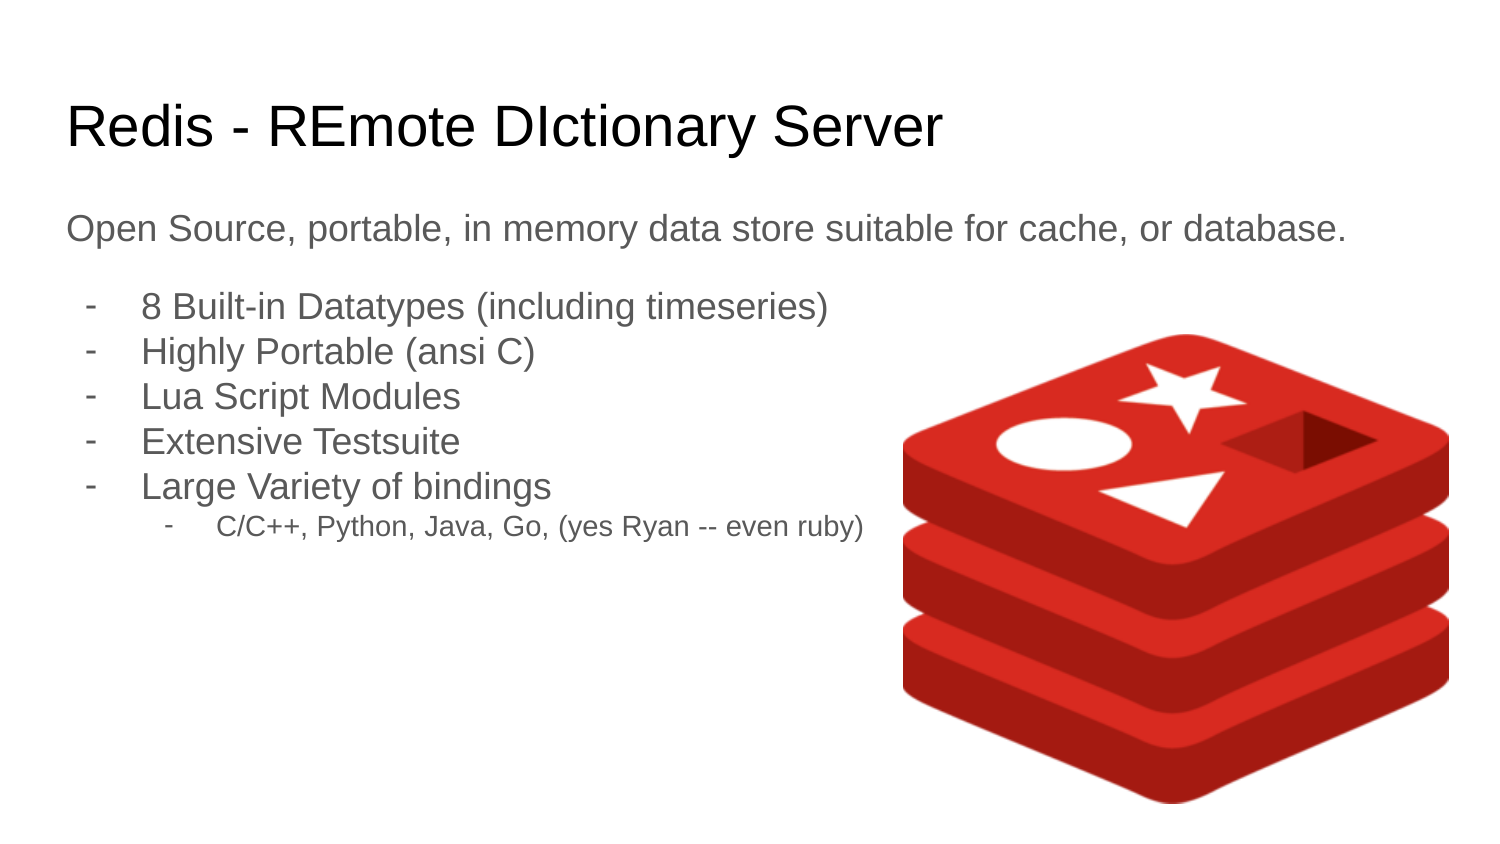

# Redis - REmote DIctionary Server
Open Source, portable, in memory data store suitable for cache, or database.
8 Built-in Datatypes (including timeseries)
Highly Portable (ansi C)
Lua Script Modules
Extensive Testsuite
Large Variety of bindings
C/C++, Python, Java, Go, (yes Ryan -- even ruby)